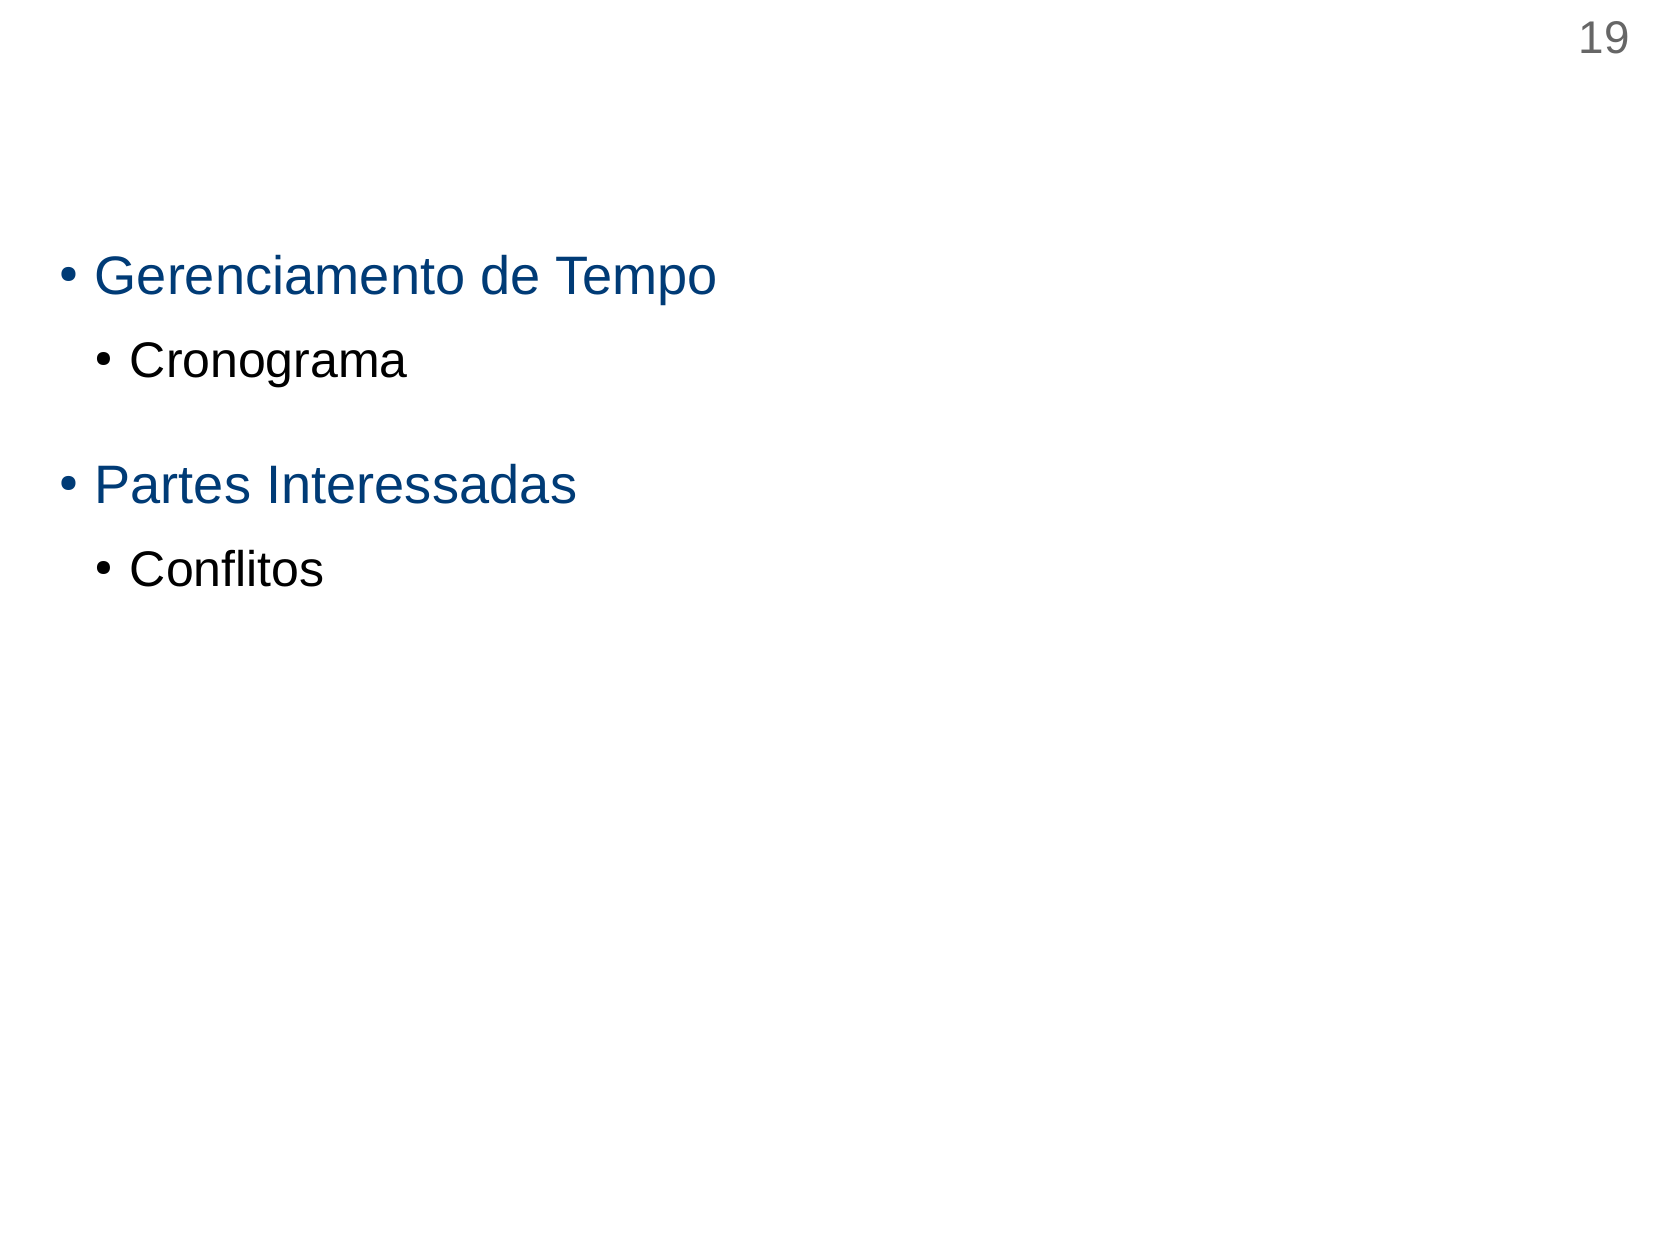

19
#
Gerenciamento de Tempo
Cronograma
Partes Interessadas
Conflitos